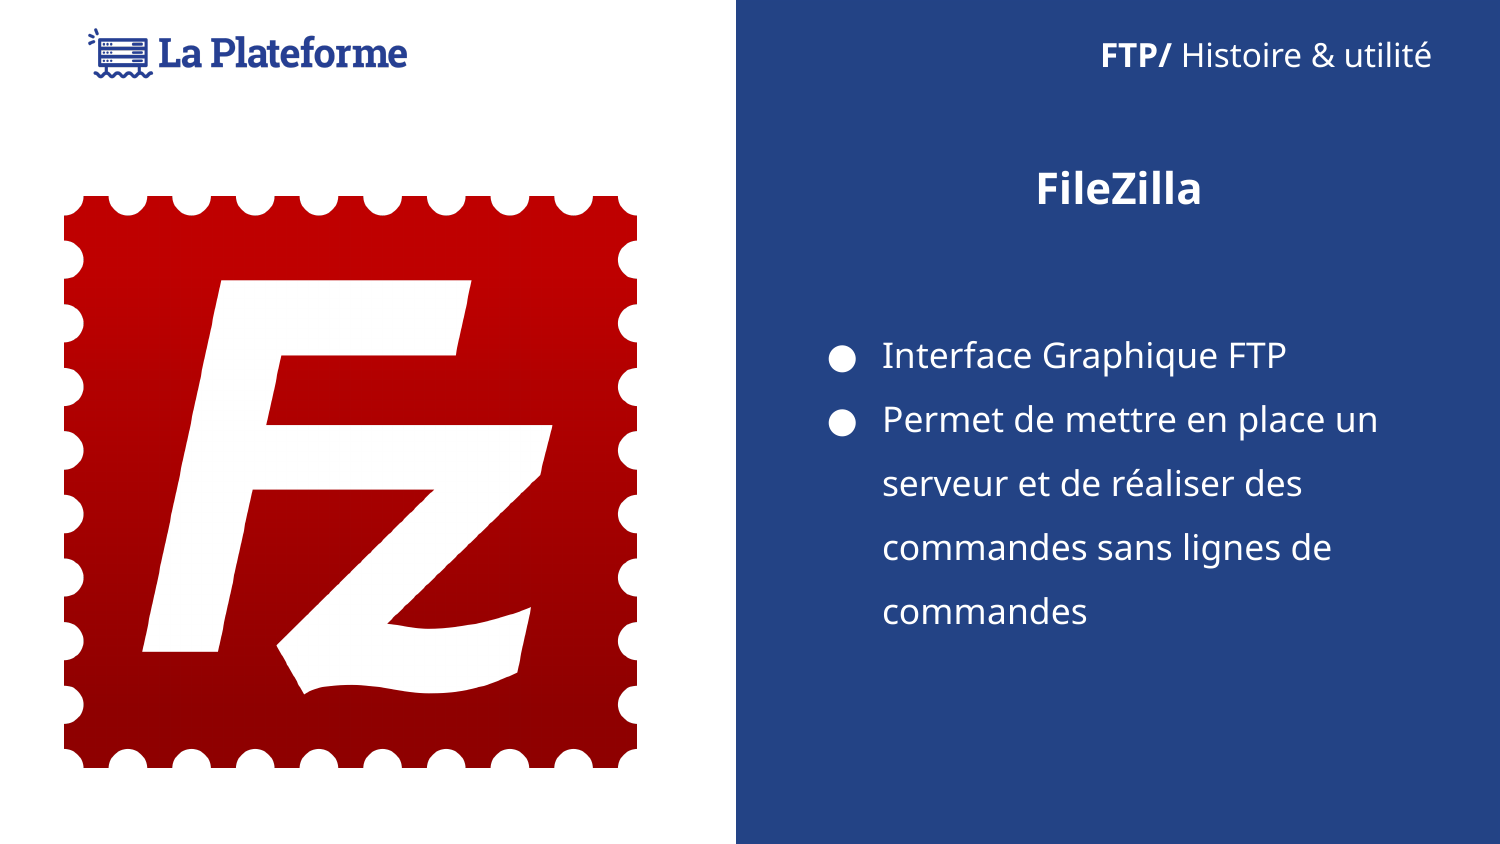

FTP/ Histoire & utilité
FileZilla
# Interface Graphique FTP
Permet de mettre en place un serveur et de réaliser des commandes sans lignes de commandes